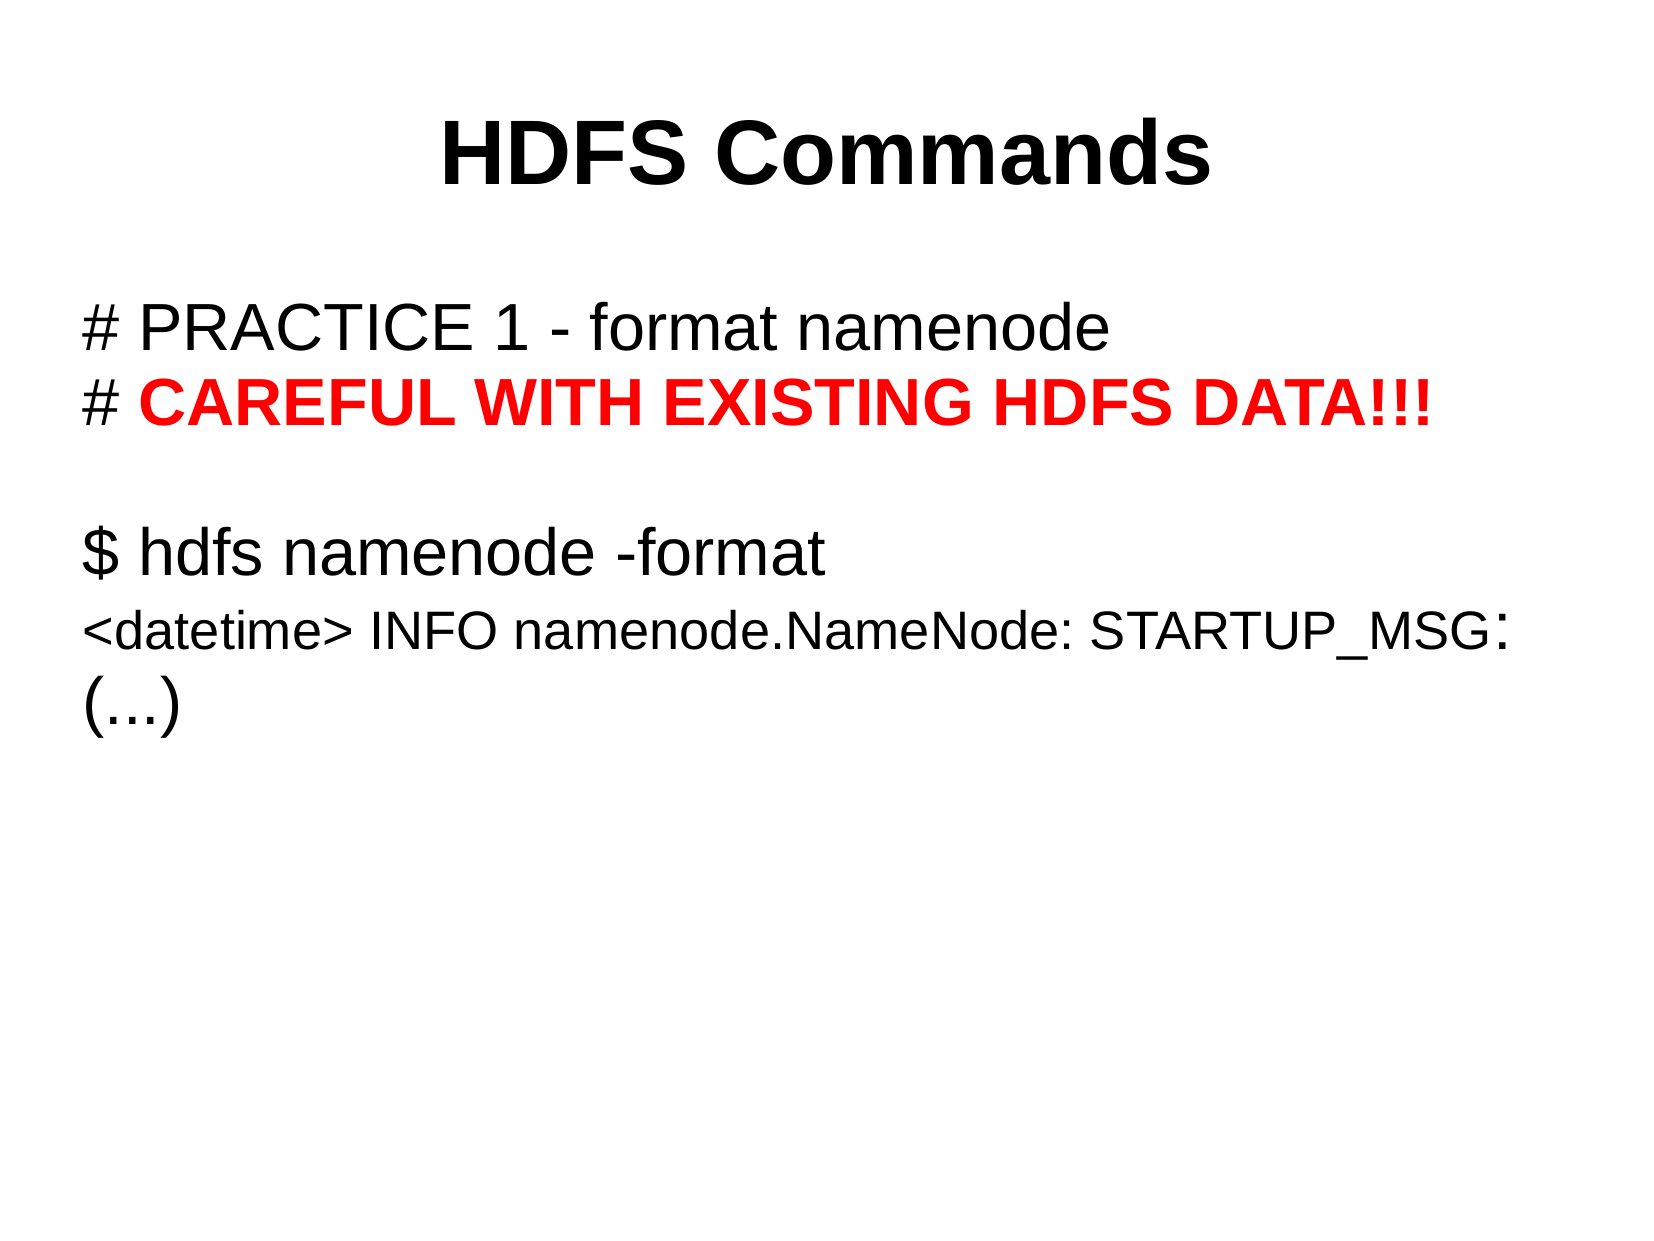

# HDFS Commands
# PRACTICE 1 - format namenode
# CAREFUL WITH EXISTING HDFS DATA!!!
$ hdfs namenode -format
<datetime> INFO namenode.NameNode: STARTUP_MSG:
(...)